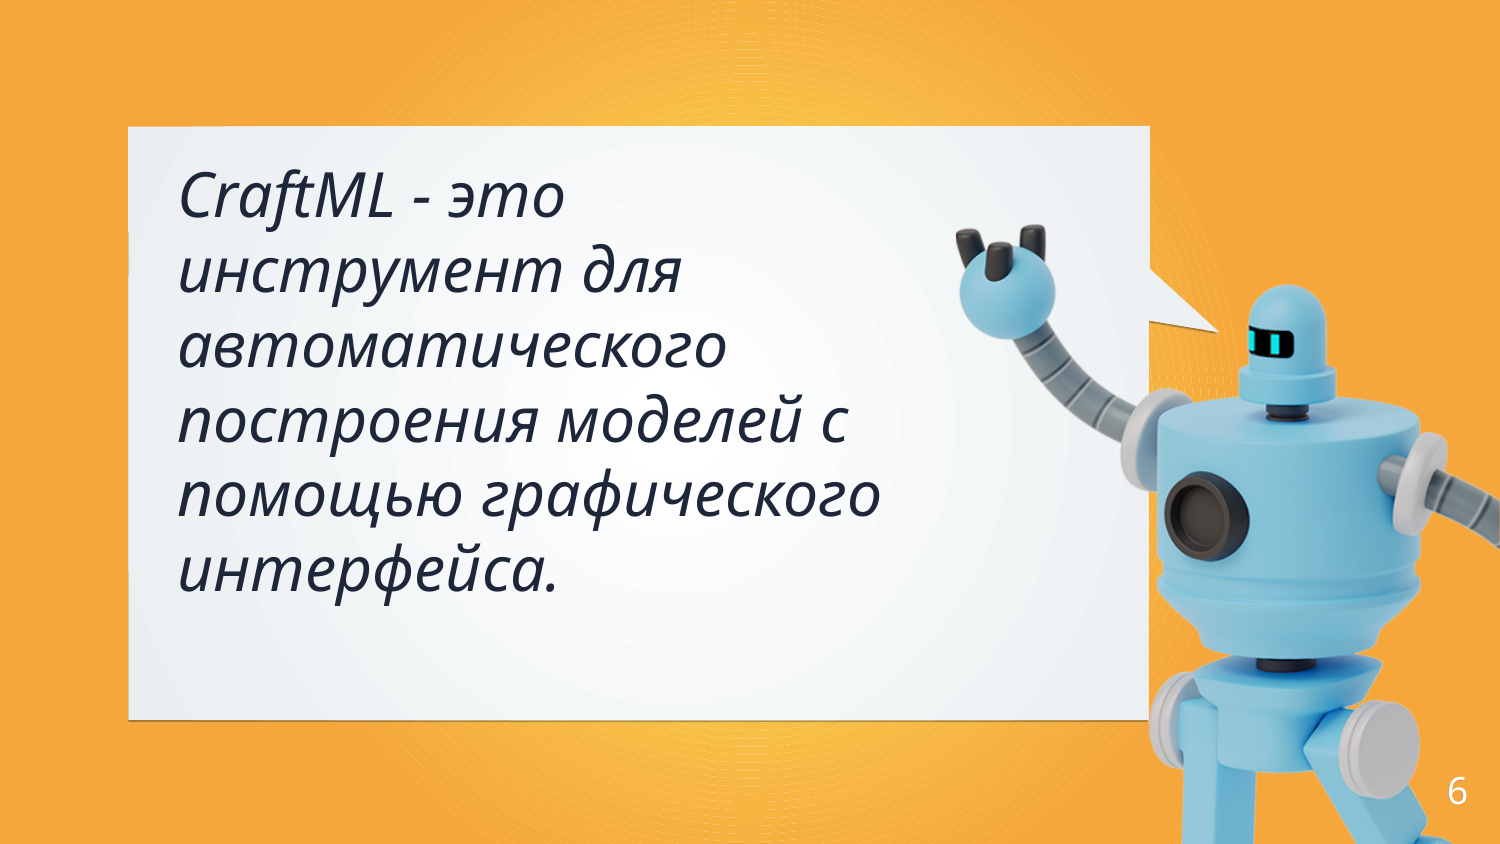

CraftML - это инструмент для автоматического построения моделей с помощью графического интерфейса.